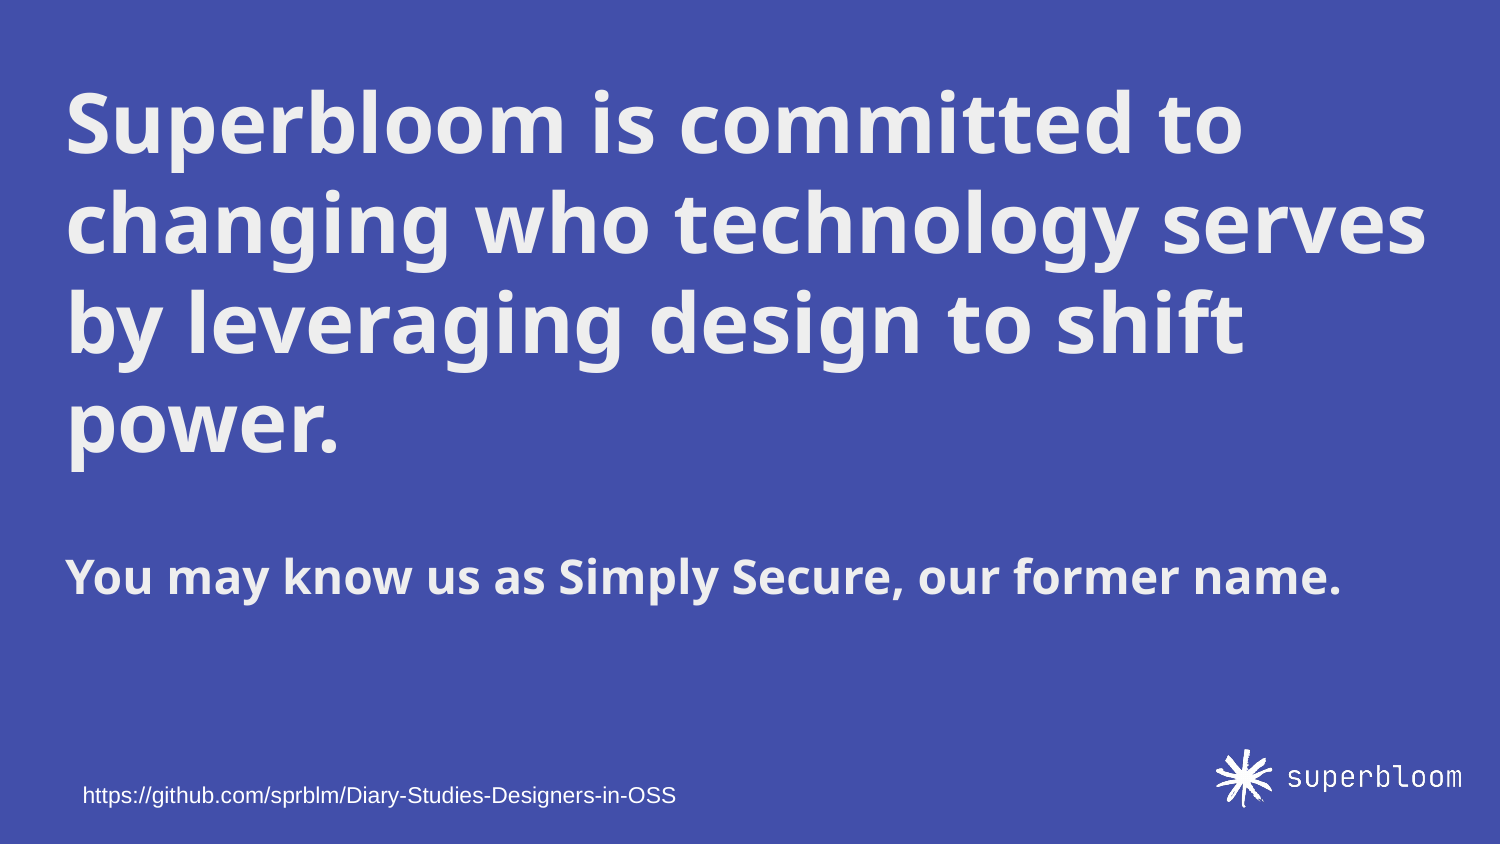

Superbloom is committed to changing who technology serves by leveraging design to shift power.
You may know us as Simply Secure, our former name.
https://github.com/sprblm/Diary-Studies-Designers-in-OSS